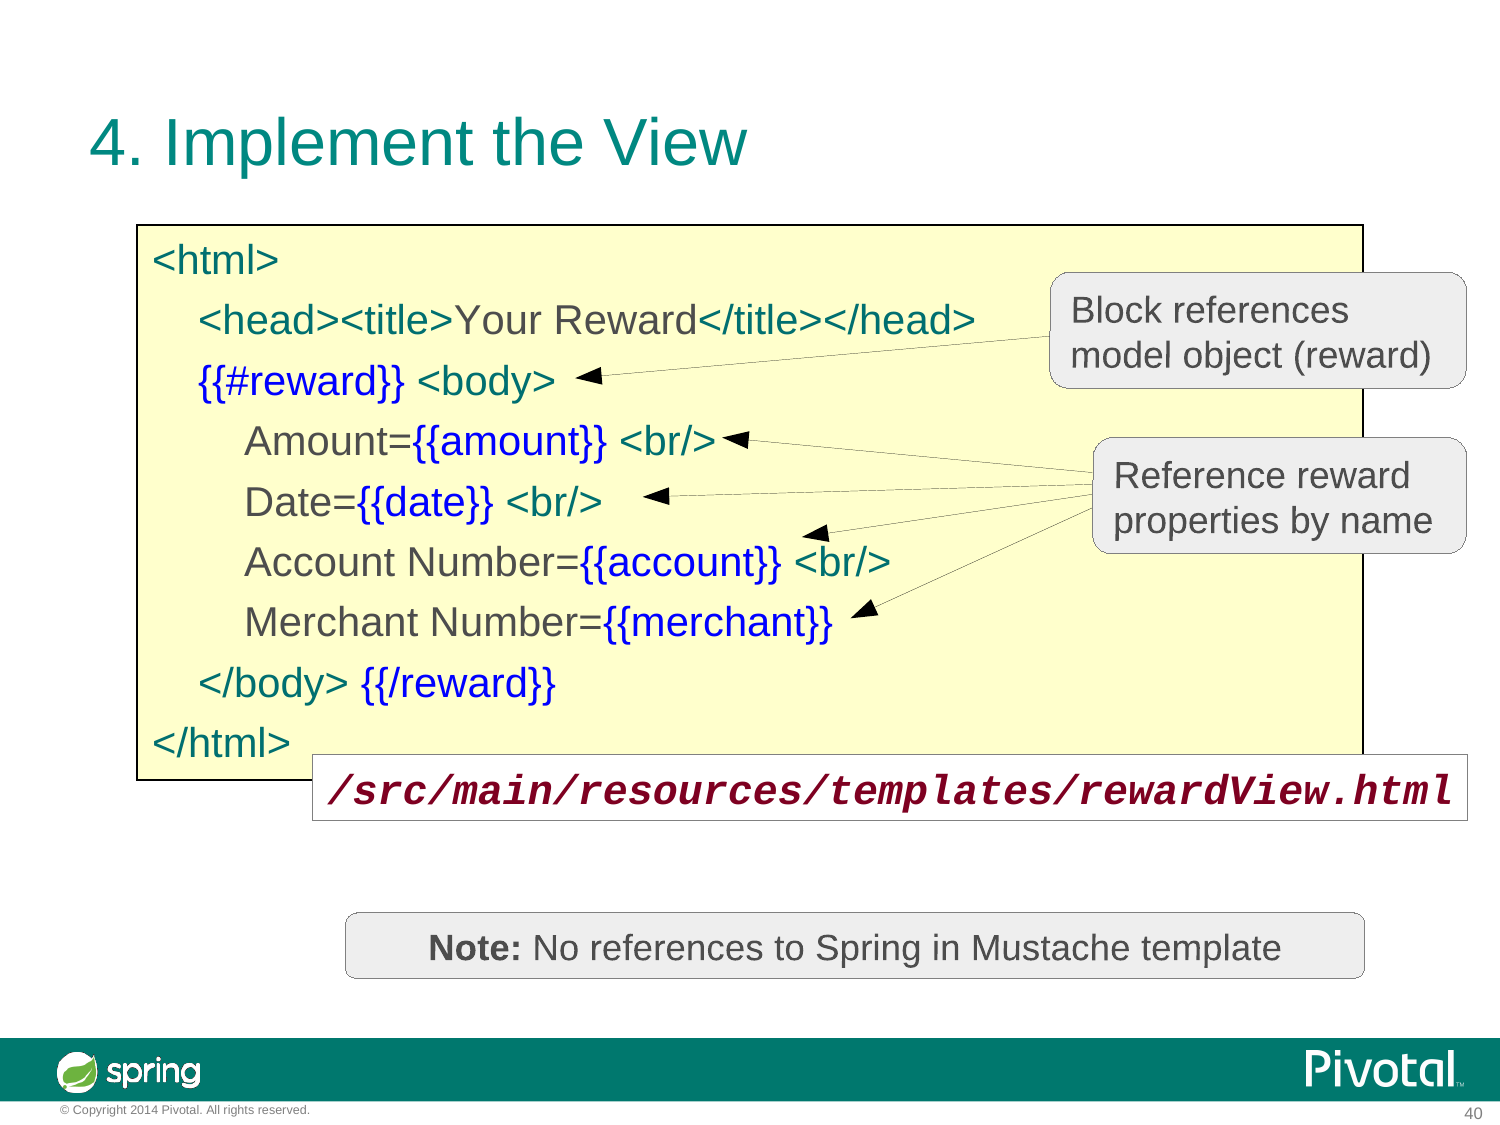

# 4. Implement the View
<html>
 <head><title>Your Reward</title></head>
 {{#reward}} <body>
 Amount={{amount}} <br/>
 Date={{date}} <br/>
 Account Number={{account}} <br/>
 Merchant Number={{merchant}}
 </body> {{/reward}}
</html>
Block references model object (reward)
Reference reward properties by name
/src/main/resources/templates/rewardView.html
Note: No references to Spring in Mustache template